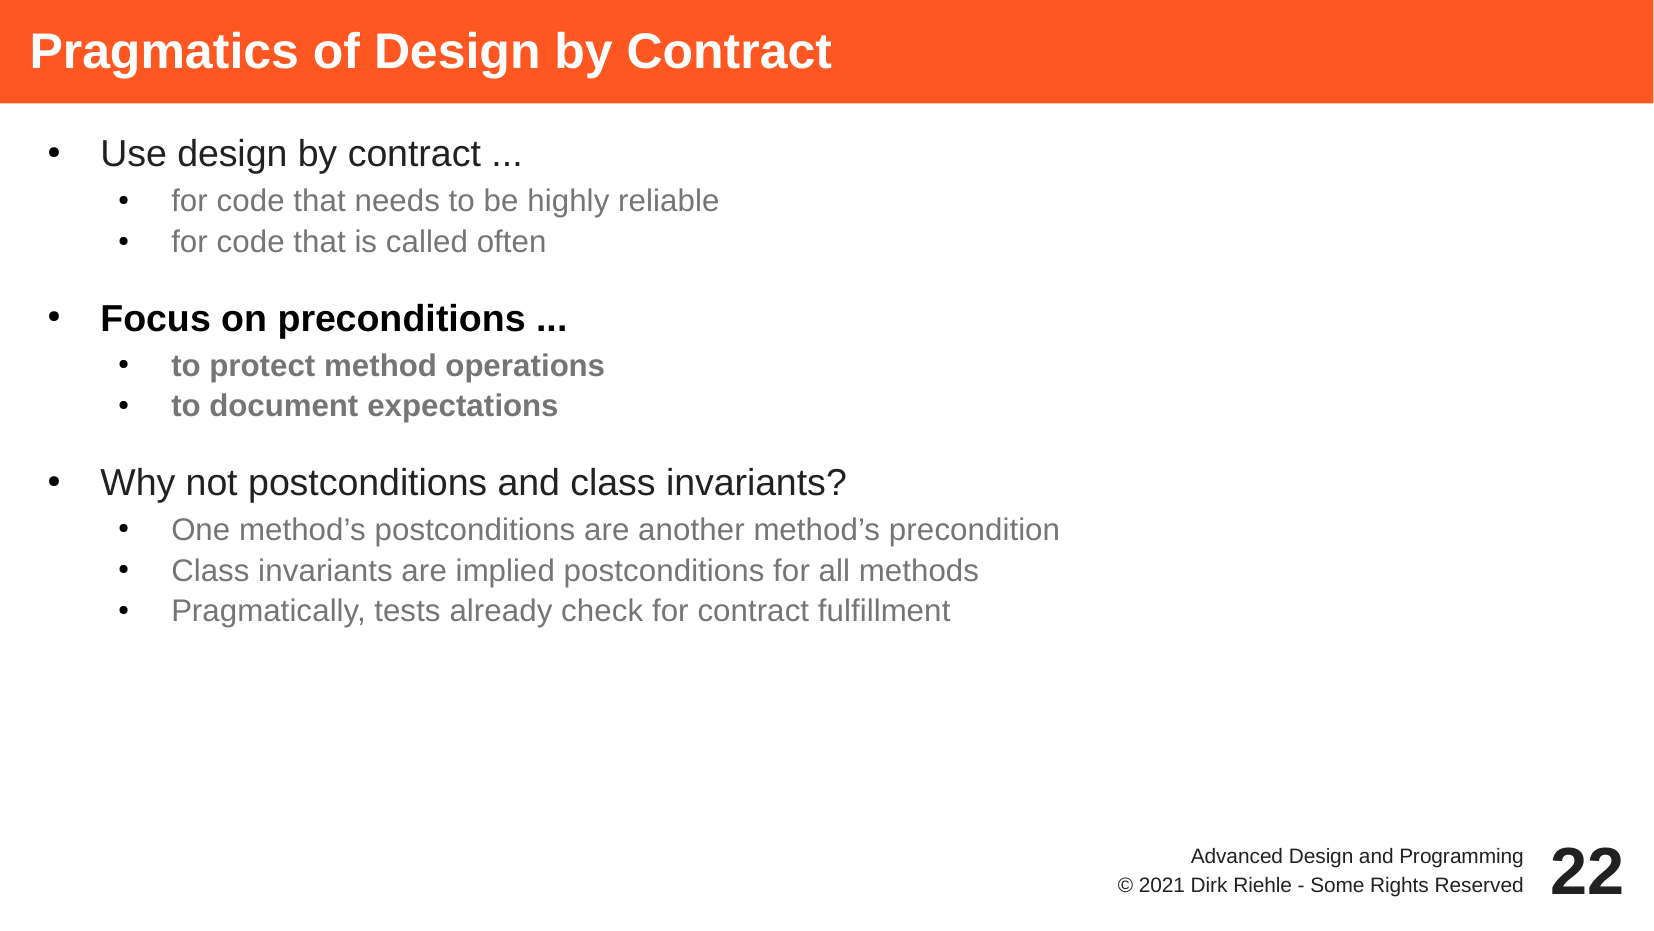

# Pragmatics of Design by Contract
Use design by contract ...
for code that needs to be highly reliable
for code that is called often
Focus on preconditions ...
to protect method operations
to document expectations
Why not postconditions and class invariants?
One method’s postconditions are another method’s precondition
Class invariants are implied postconditions for all methods
Pragmatically, tests already check for contract fulfillment
Advanced Design and Programming
22
© 2021 Dirk Riehle - Some Rights Reserved